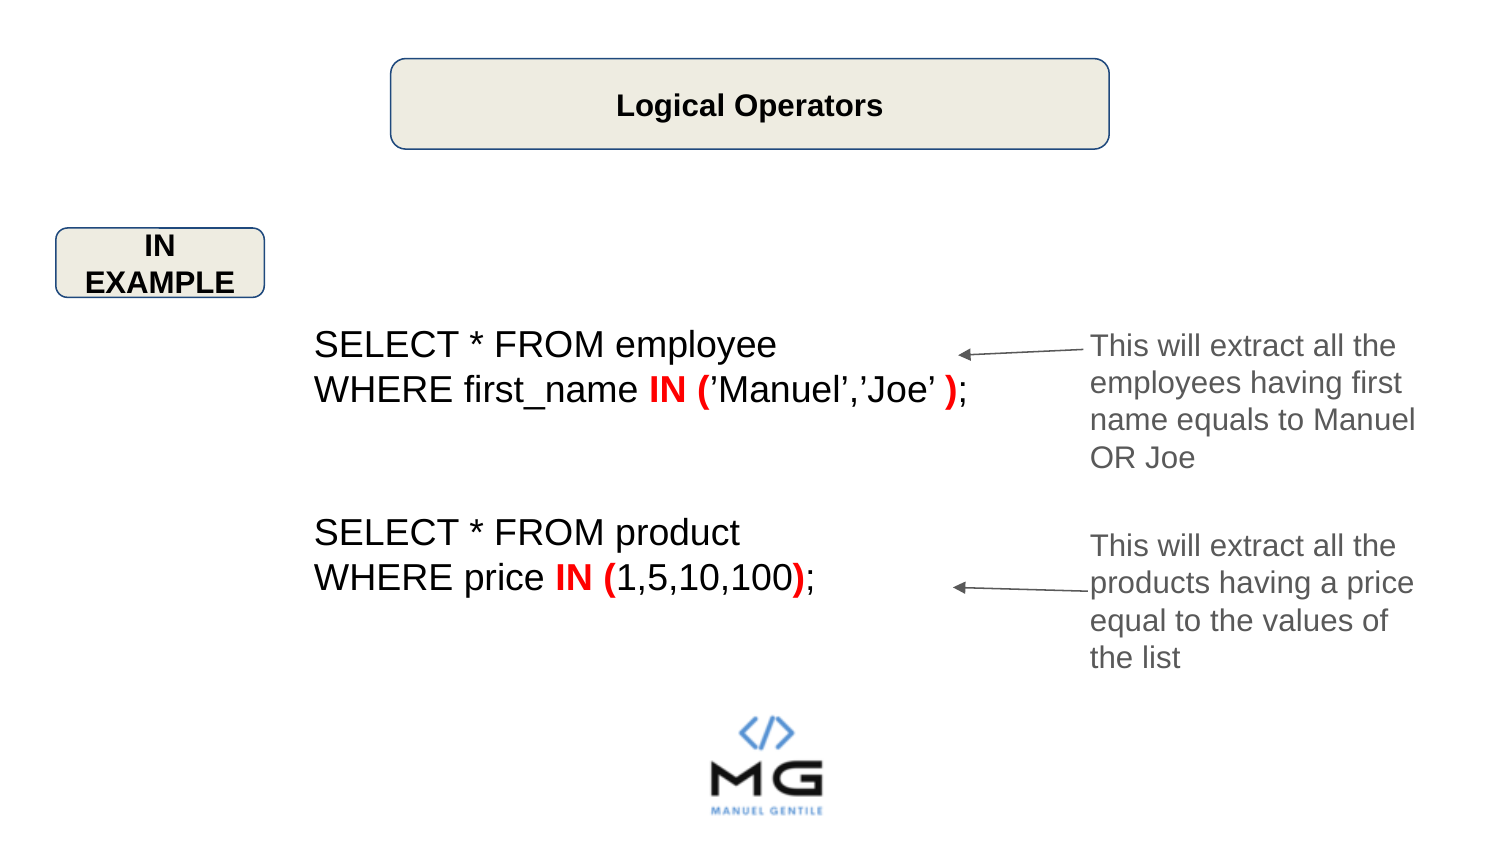

Logical Operators
IN
EXAMPLE
SELECT * FROM employee
WHERE first_name IN (’Manuel’,’Joe’ );
This will extract all the employees having first name equals to Manuel OR Joe
SELECT * FROM product
WHERE price IN (1,5,10,100);
This will extract all the products having a price equal to the values of the list